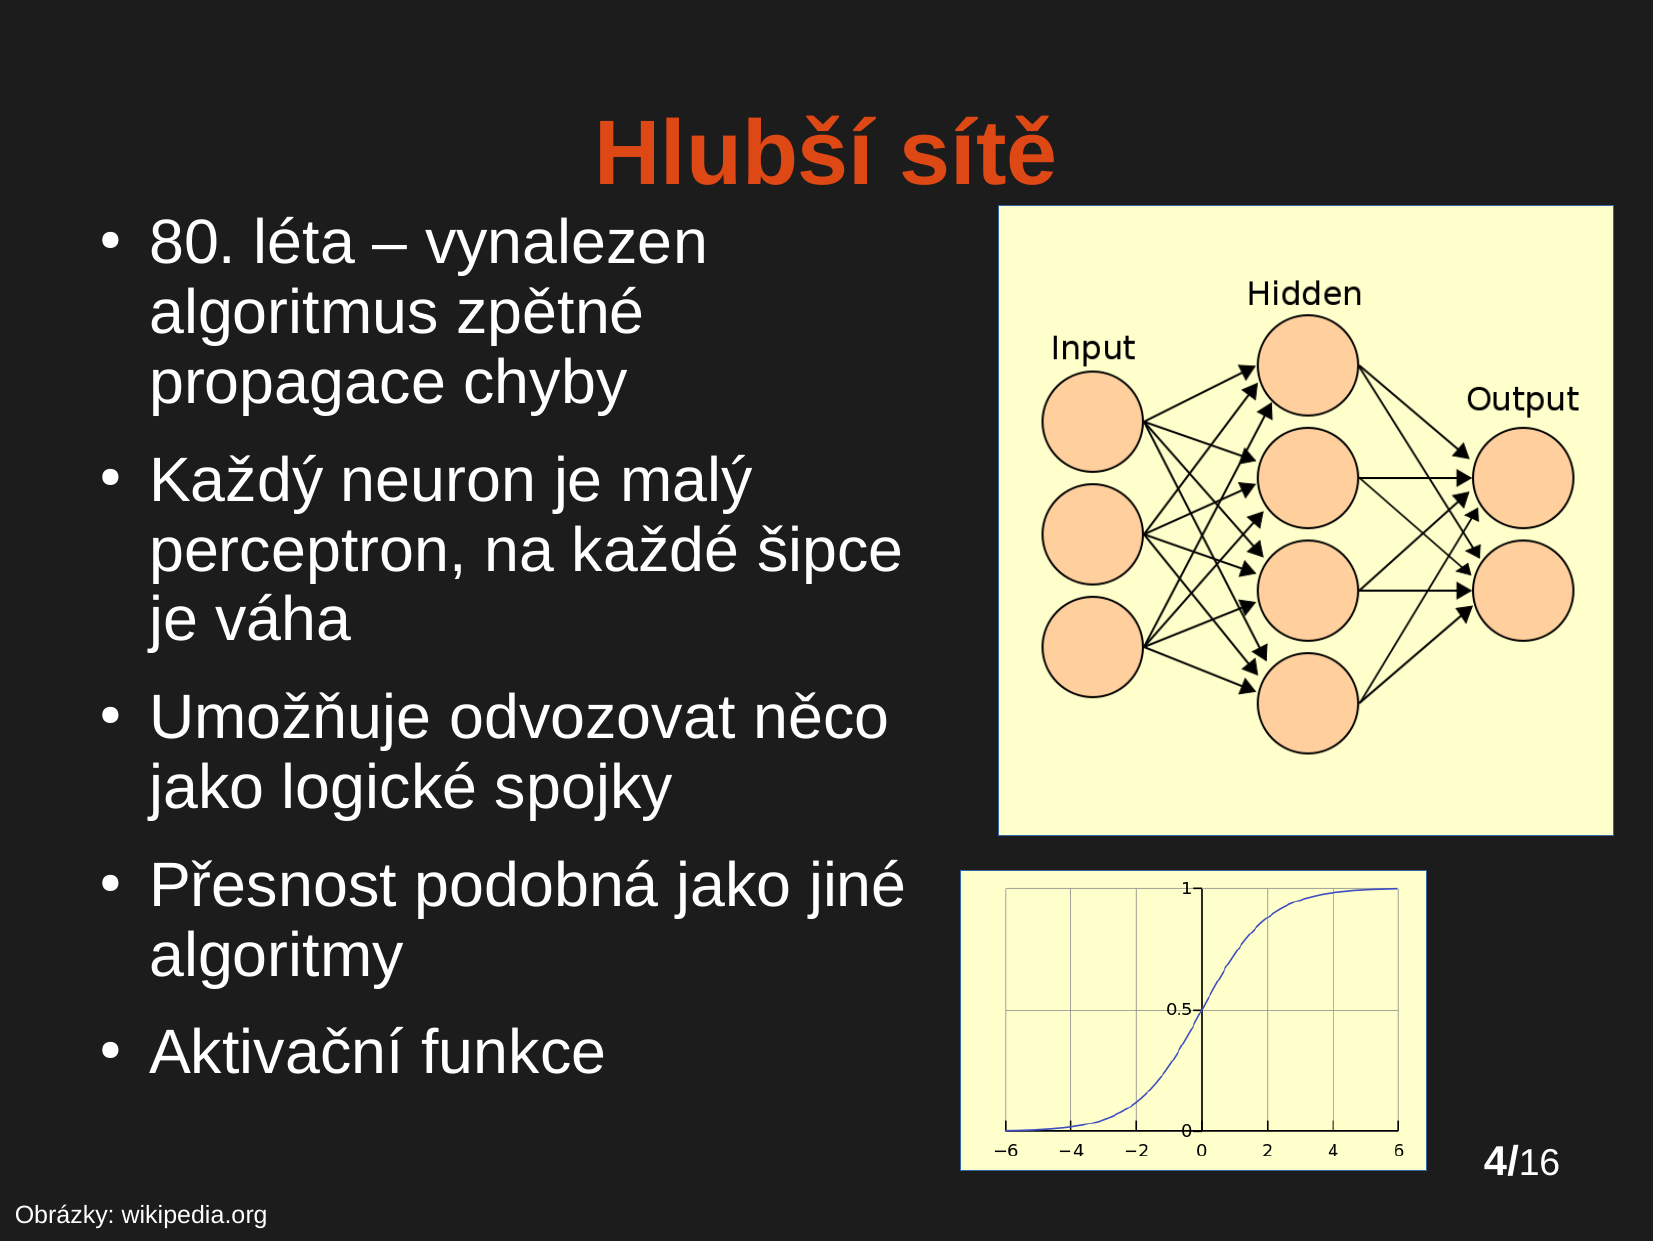

# Hlubší sítě
80. léta – vynalezen algoritmus zpětné propagace chyby
Každý neuron je malý perceptron, na každé šipce je váha
Umožňuje odvozovat něco jako logické spojky
Přesnost podobná jako jiné algoritmy
Aktivační funkce
Obrázky: wikipedia.org